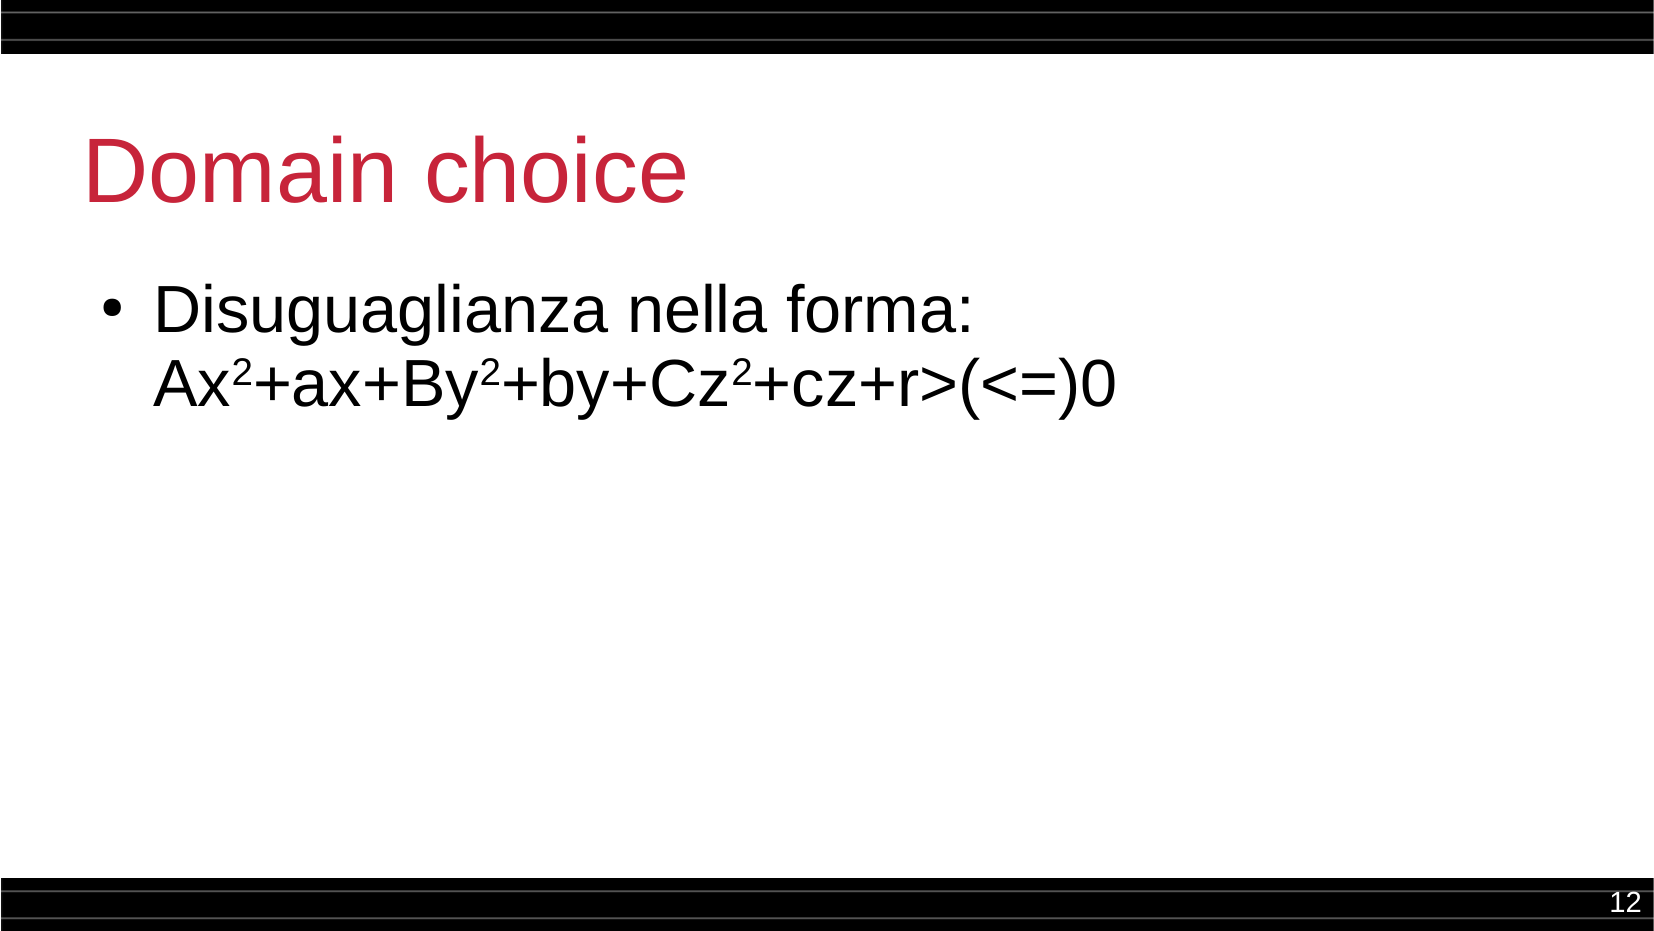

# Domain choice
Disuguaglianza nella forma:
Ax2+ax+By2+by+Cz2+cz+r>(<=)0